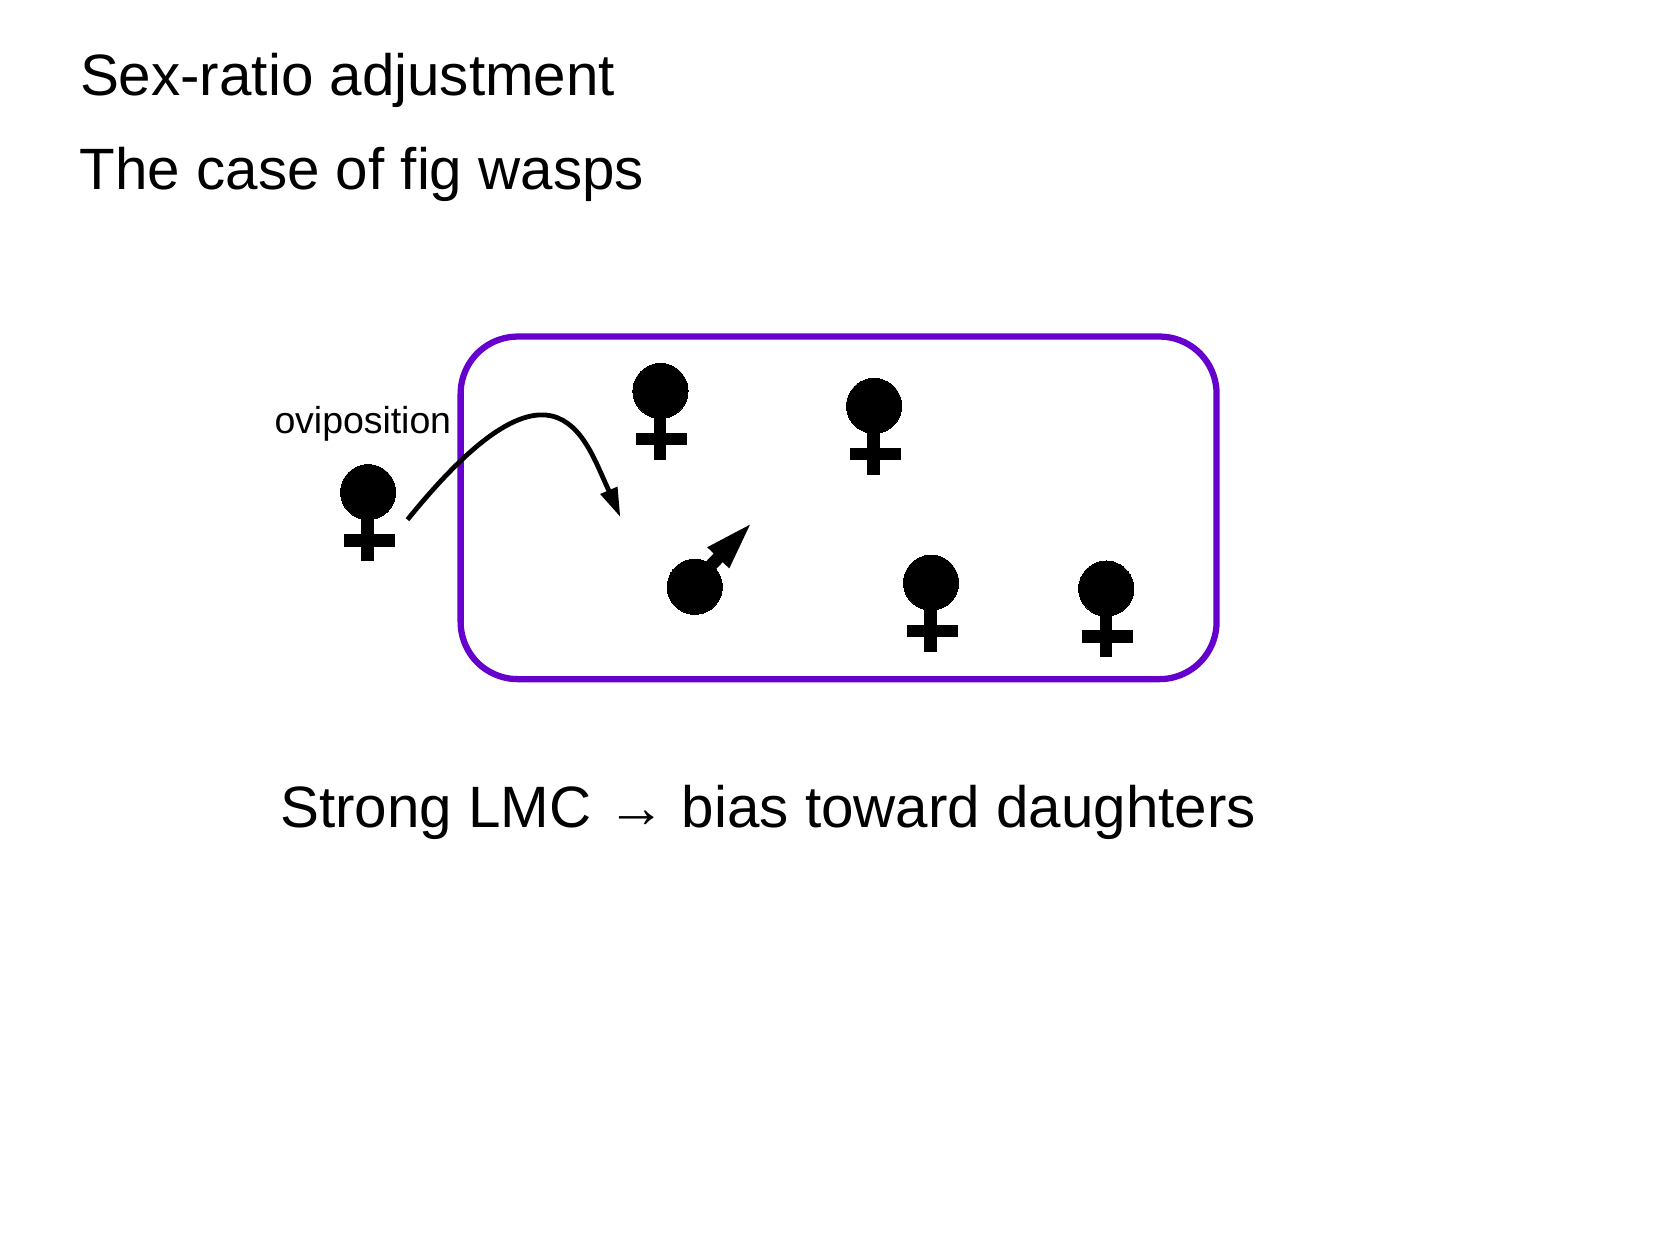

Sex-ratio adjustment
The case of fig wasps
oviposition
Strong LMC → bias toward daughters